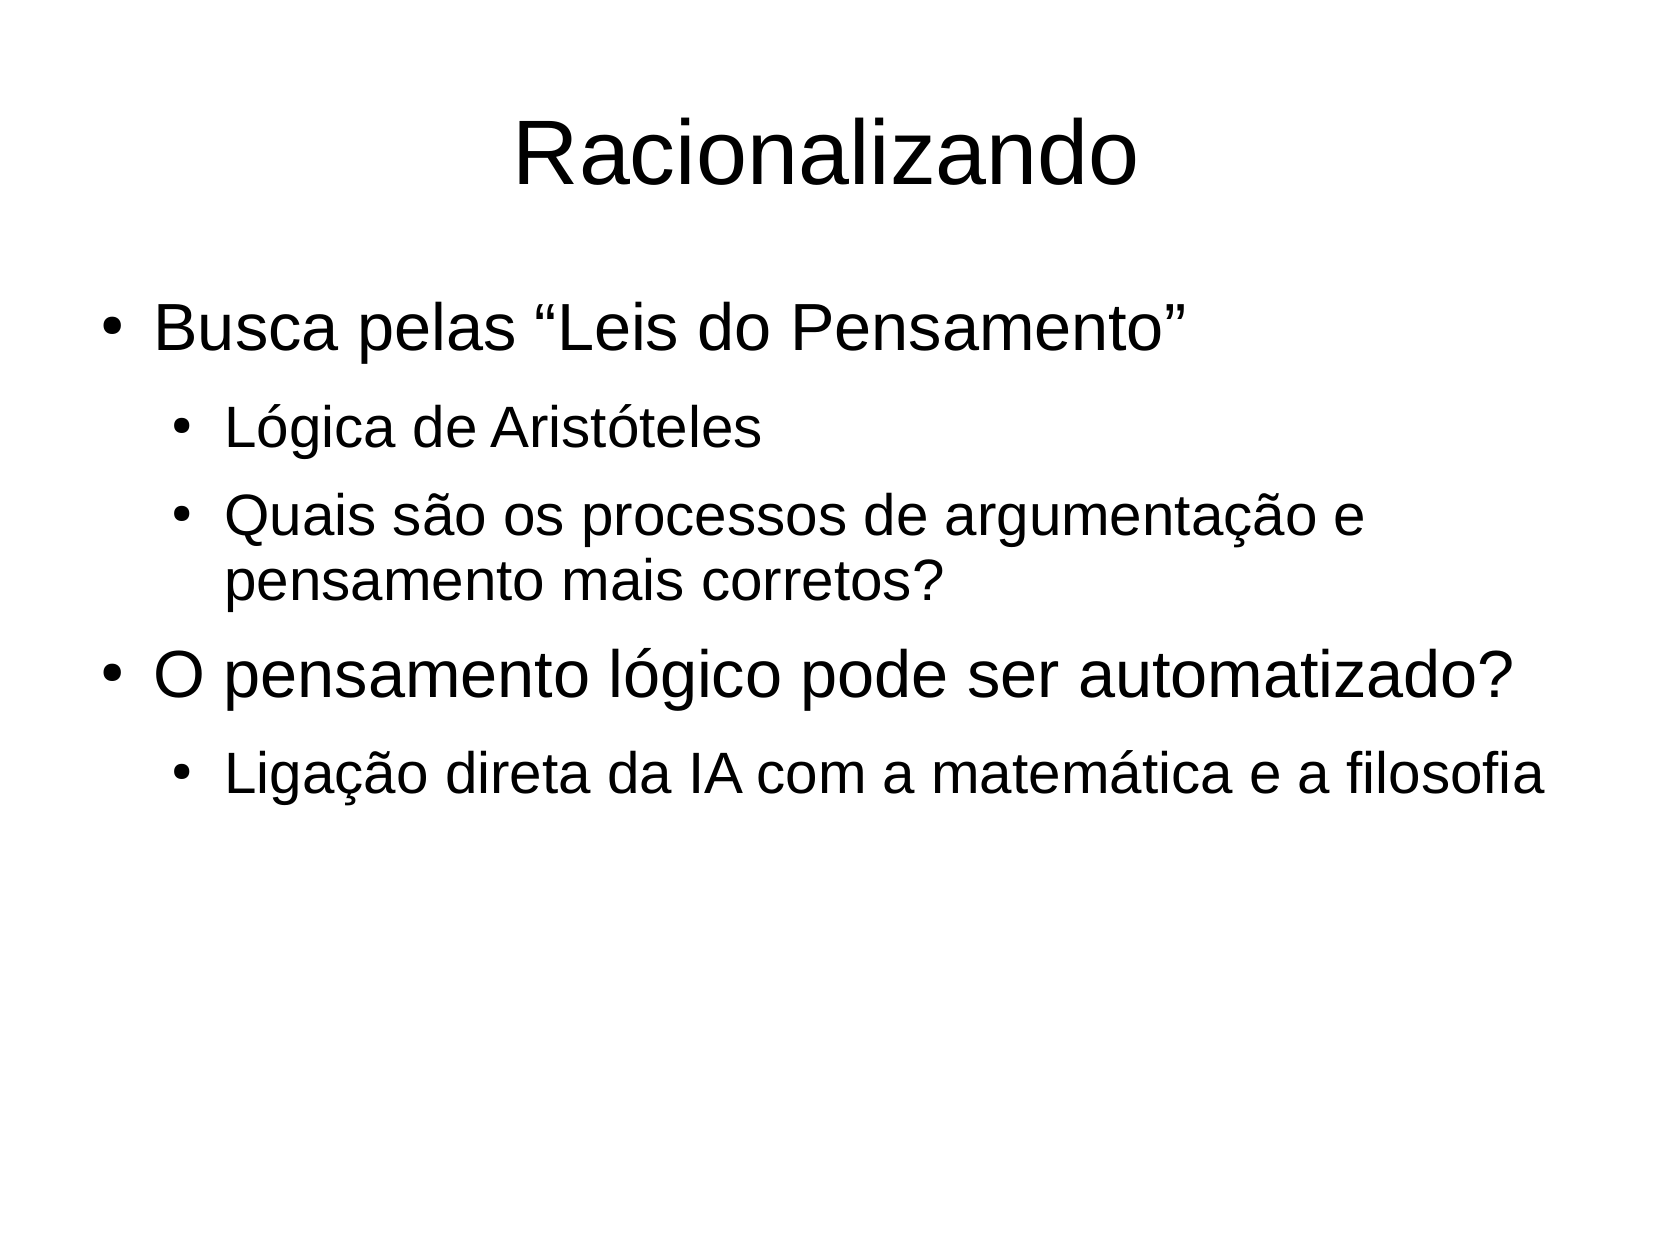

# Racionalizando
Busca pelas “Leis do Pensamento”
Lógica de Aristóteles
Quais são os processos de argumentação e pensamento mais corretos?
O pensamento lógico pode ser automatizado?
Ligação direta da IA com a matemática e a filosofia